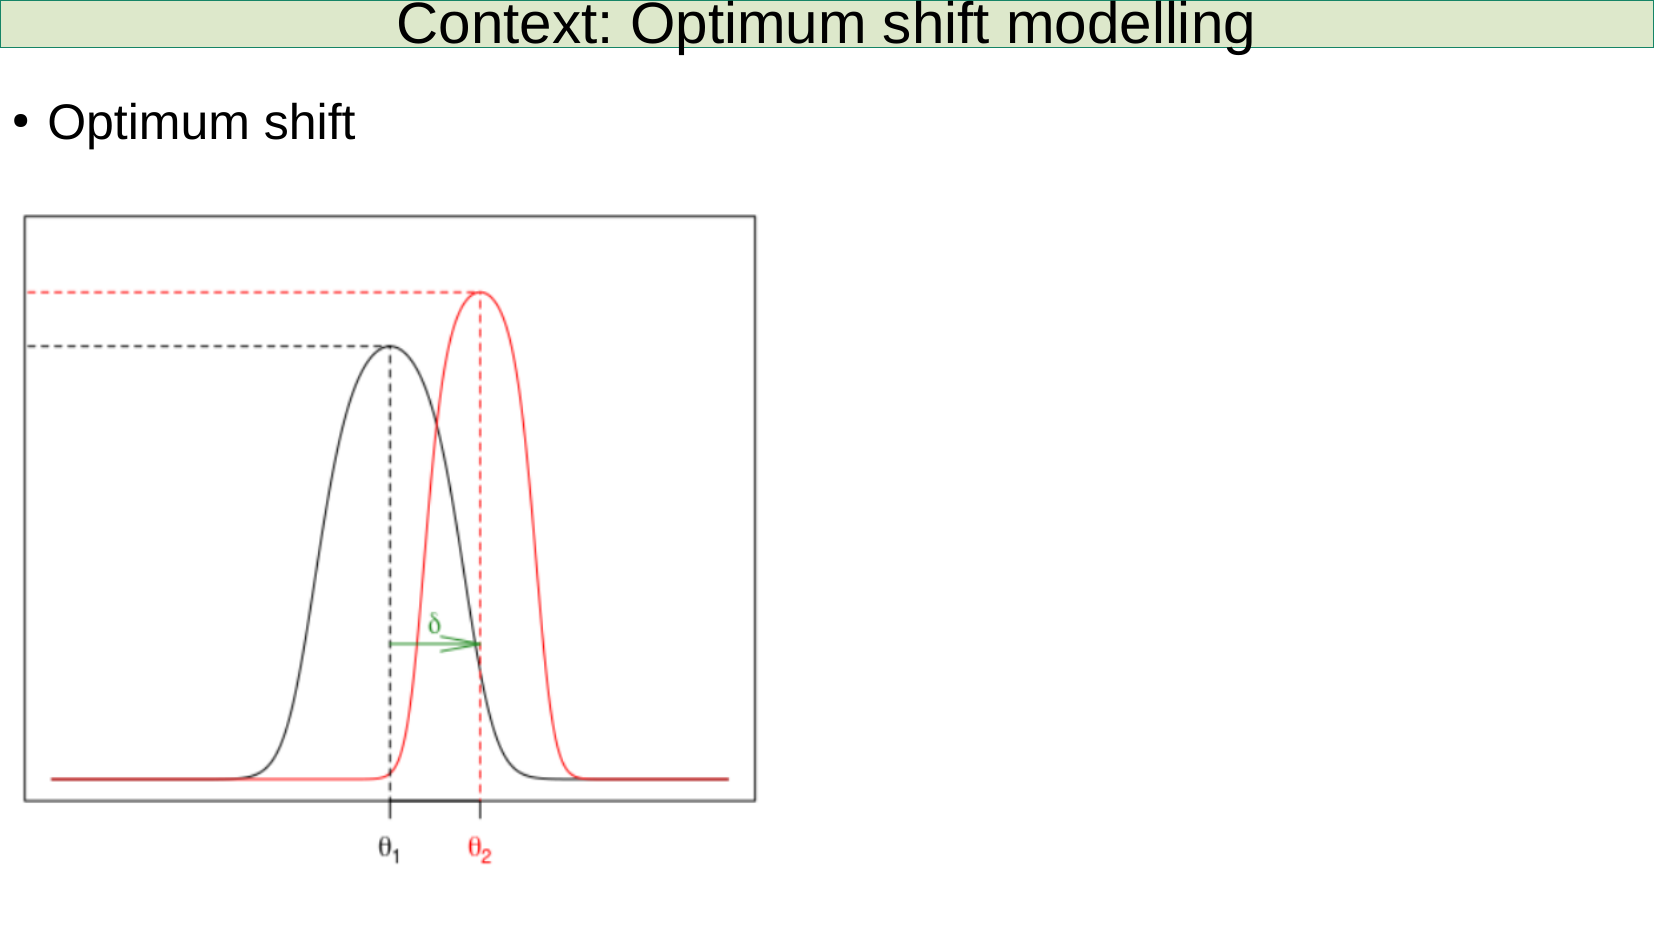

Context: Optimum shift modelling
# Optimum shift